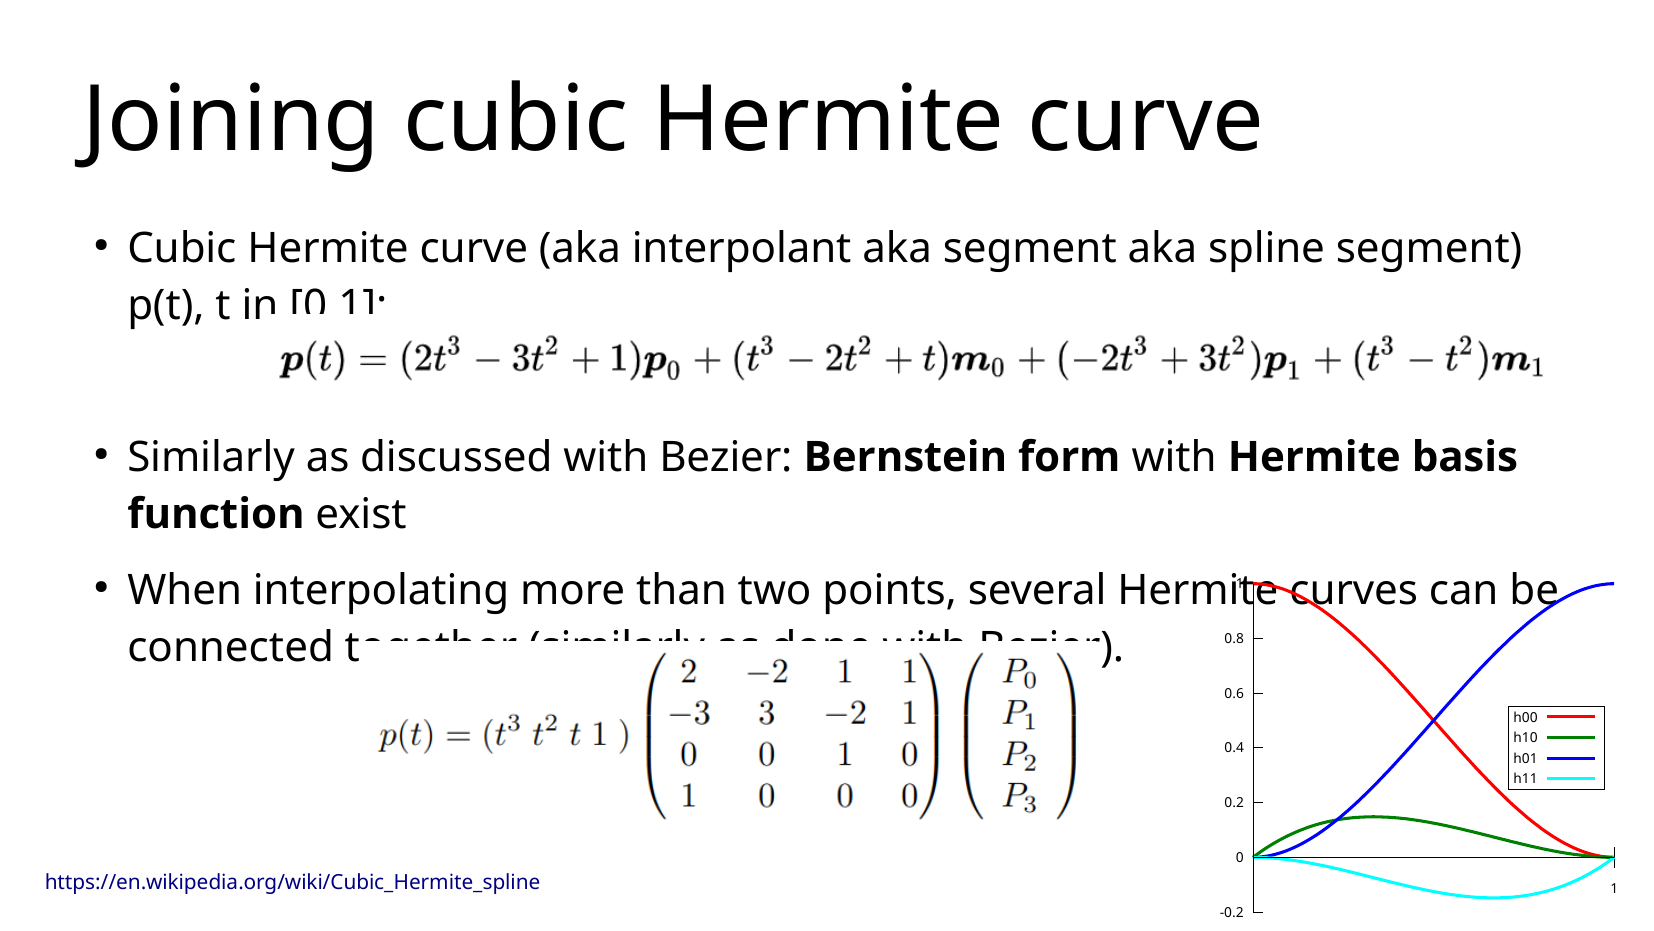

# Joining cubic Hermite curve
Cubic Hermite curve (aka interpolant aka segment aka spline segment) p(t), t in [0,1]:
Similarly as discussed with Bezier: Bernstein form with Hermite basis function exist
When interpolating more than two points, several Hermite curves can be connected together (similarly as done with Bezier).
https://en.wikipedia.org/wiki/Cubic_Hermite_spline